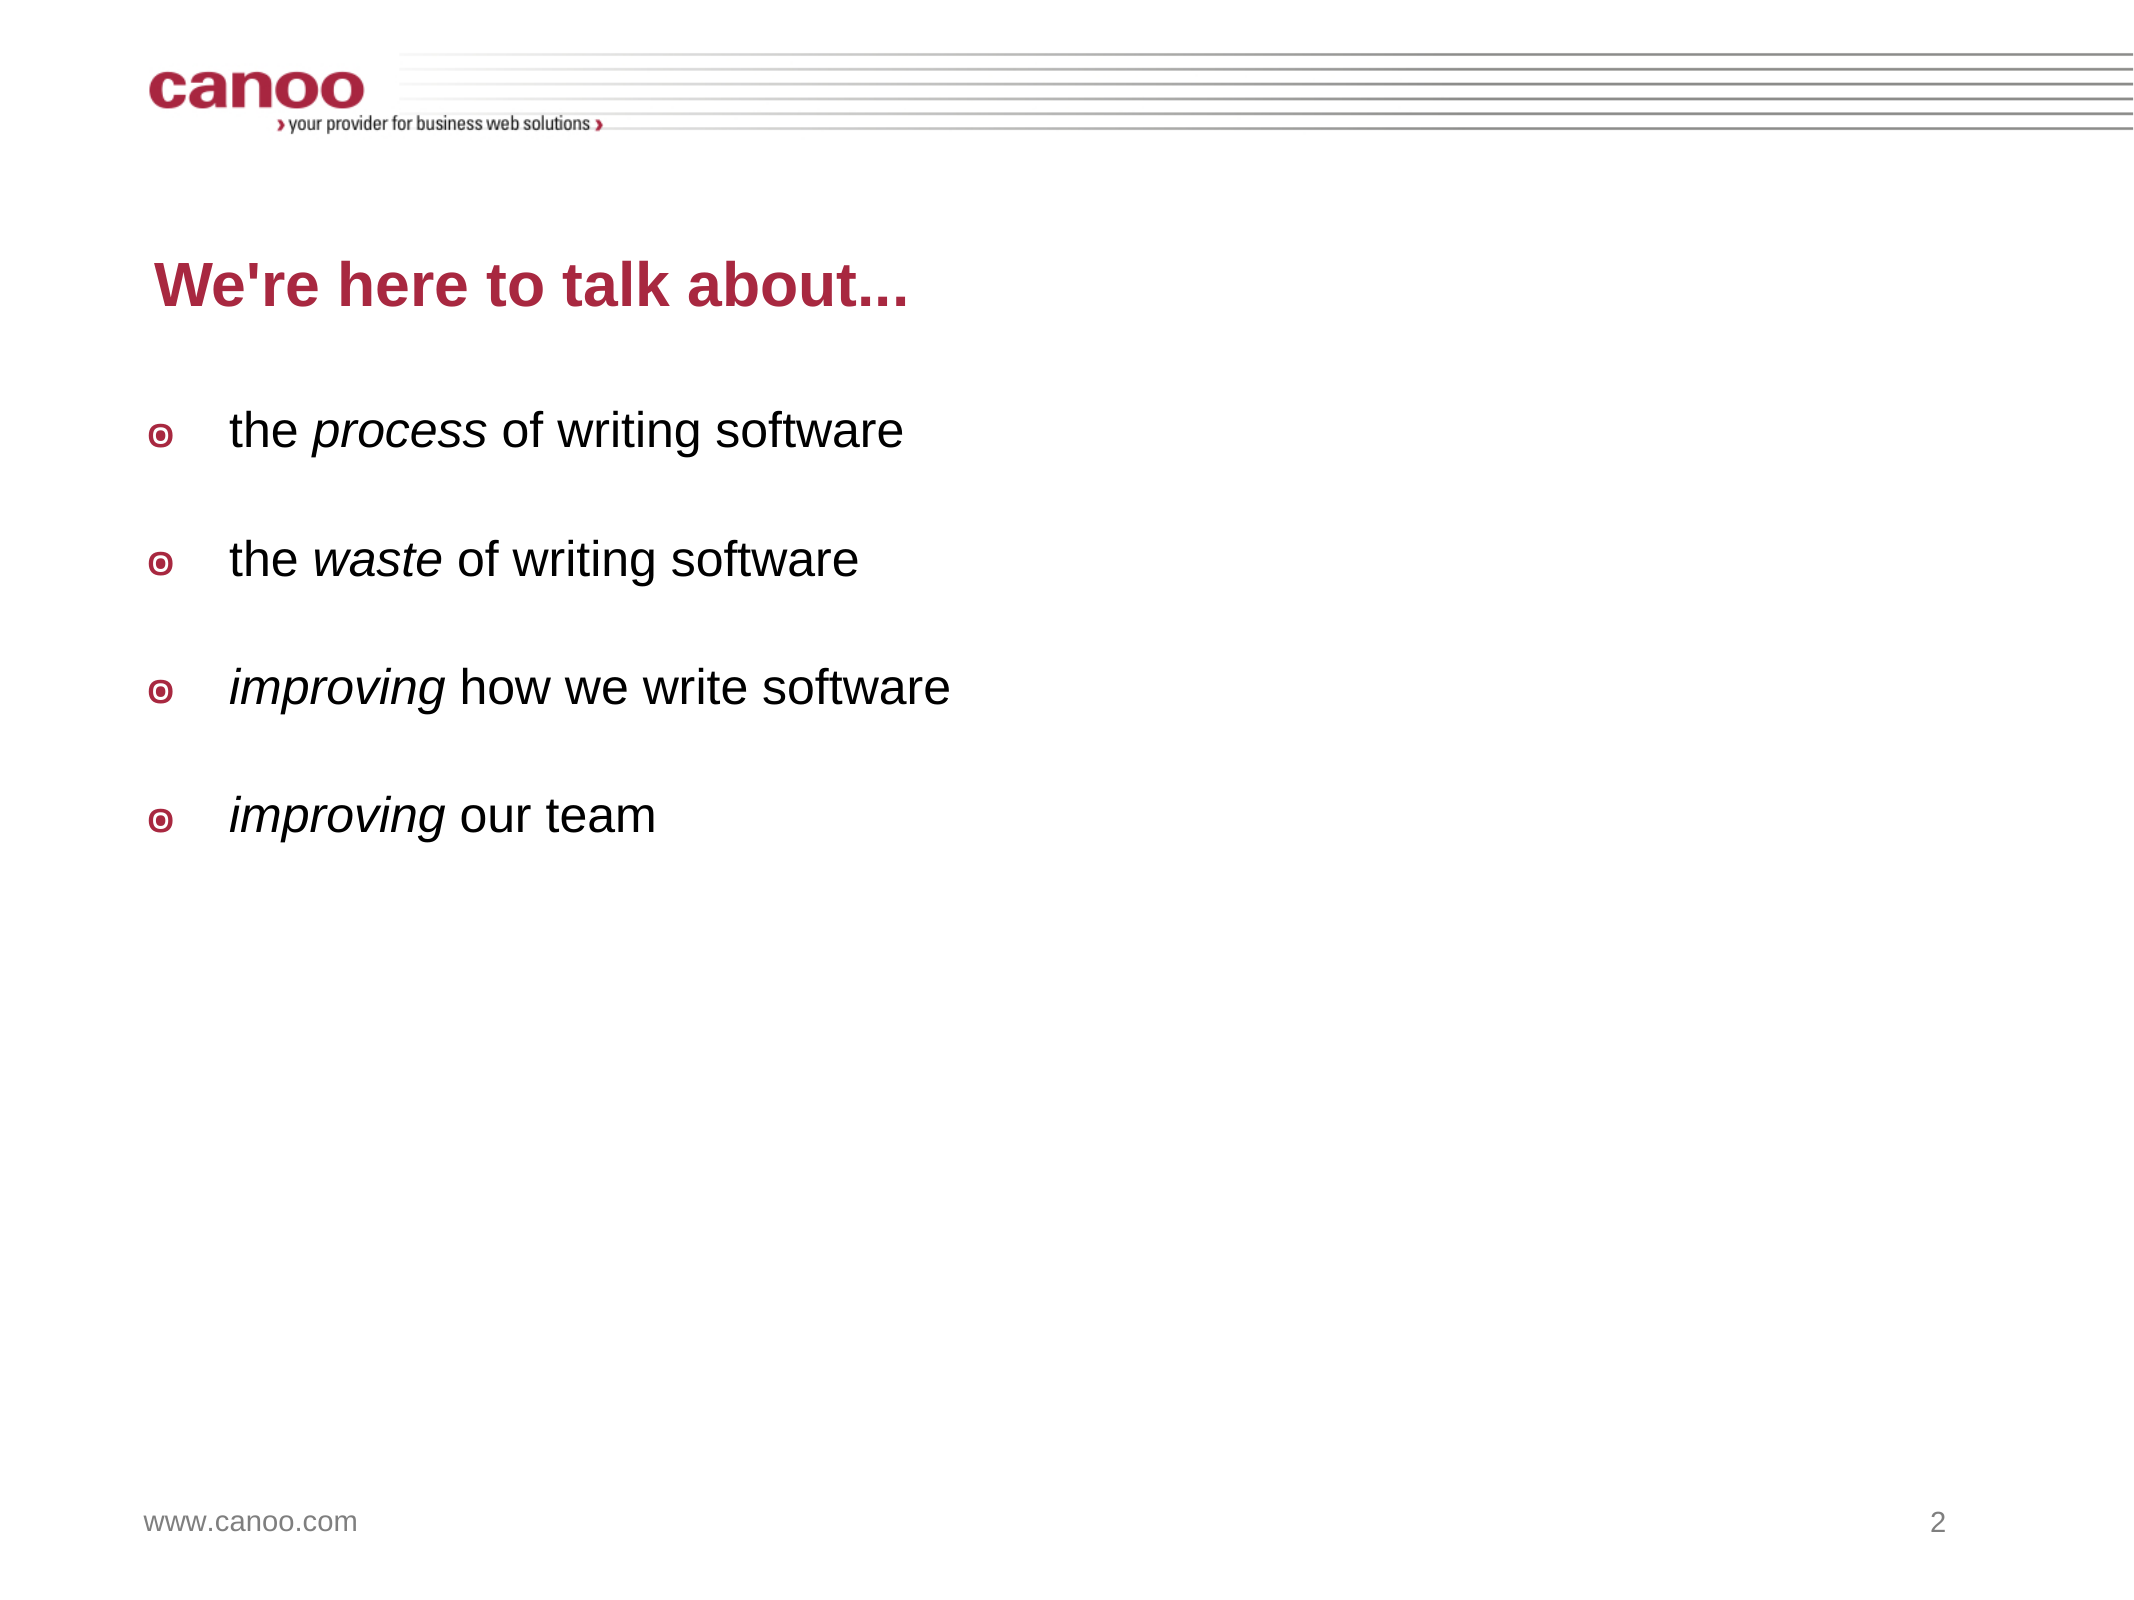

# We're here to talk about...
the process of writing software
the waste of writing software
improving how we write software
improving our team